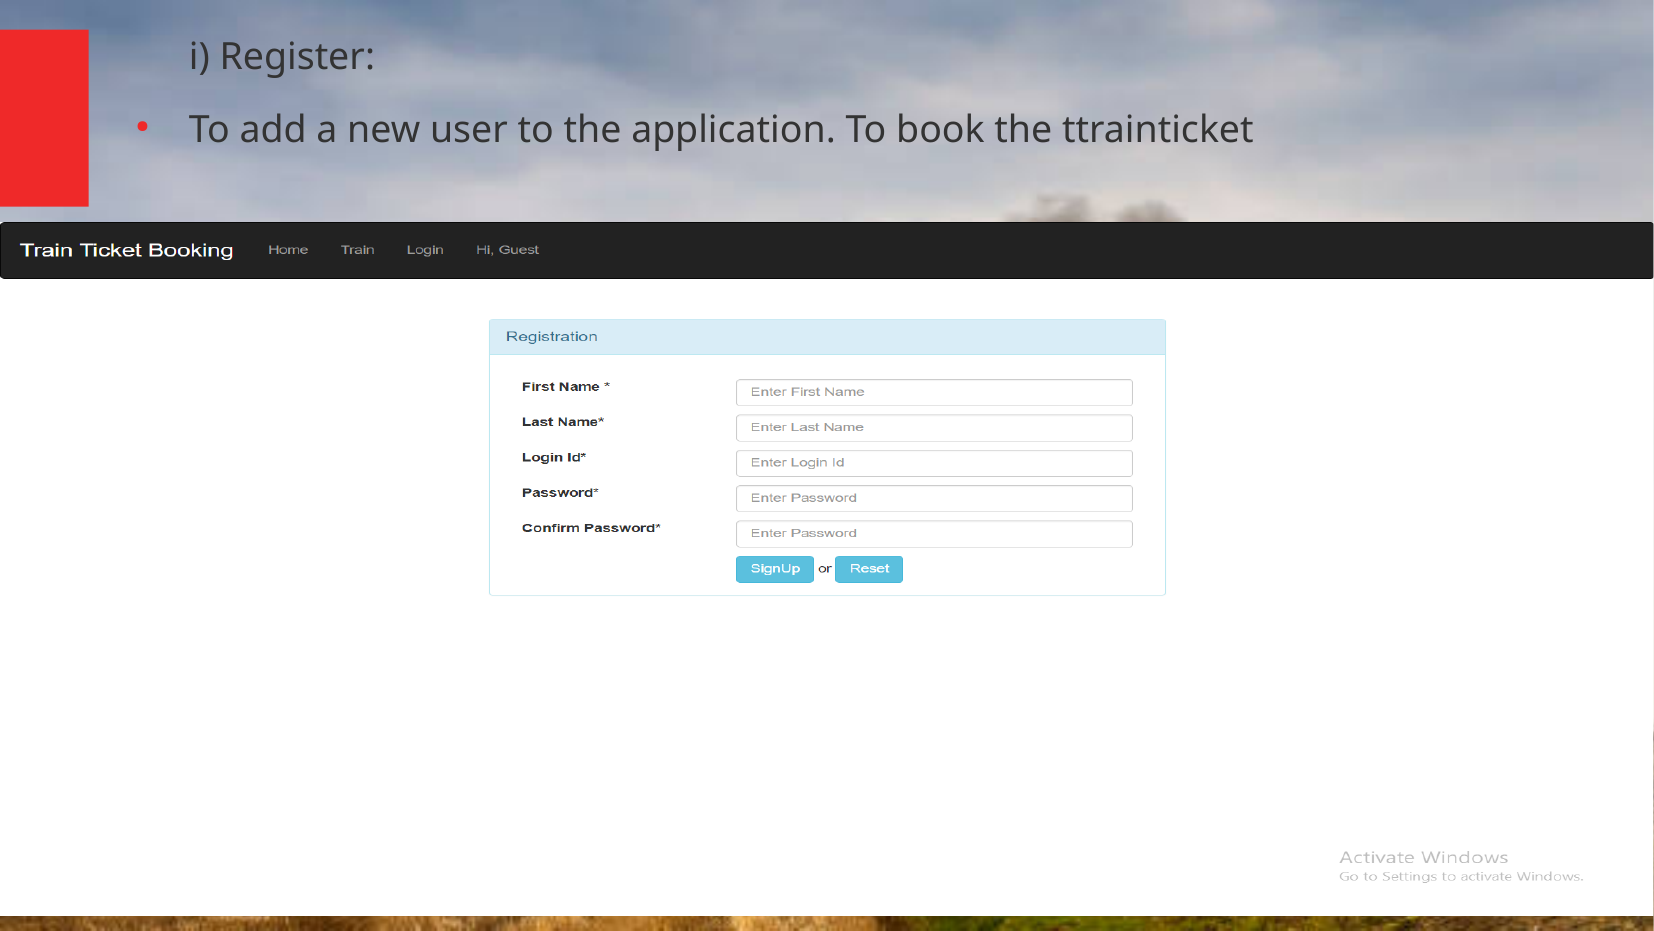

# i) Register:
To add a new user to the application. To book the ttrainticket
9